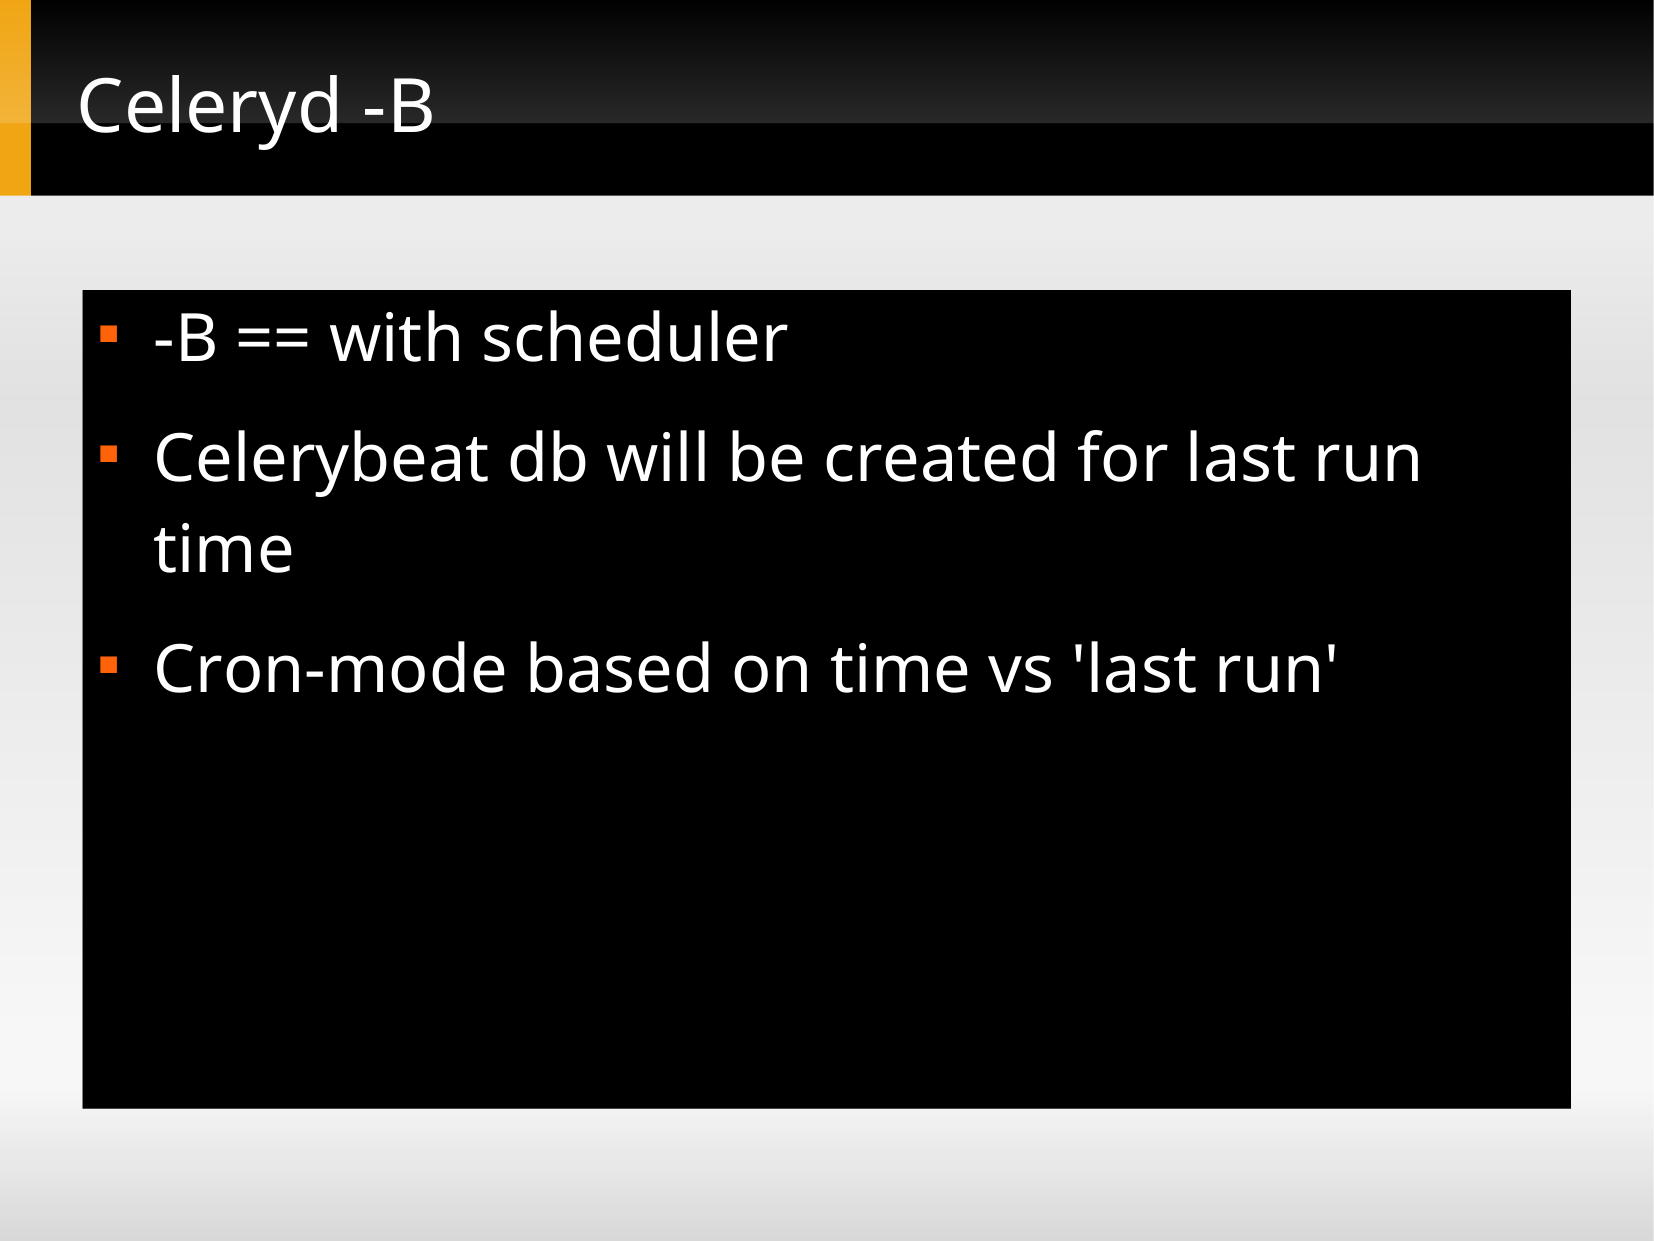

# Celeryd -B
-B == with scheduler
Celerybeat db will be created for last run time
Cron-mode based on time vs 'last run'